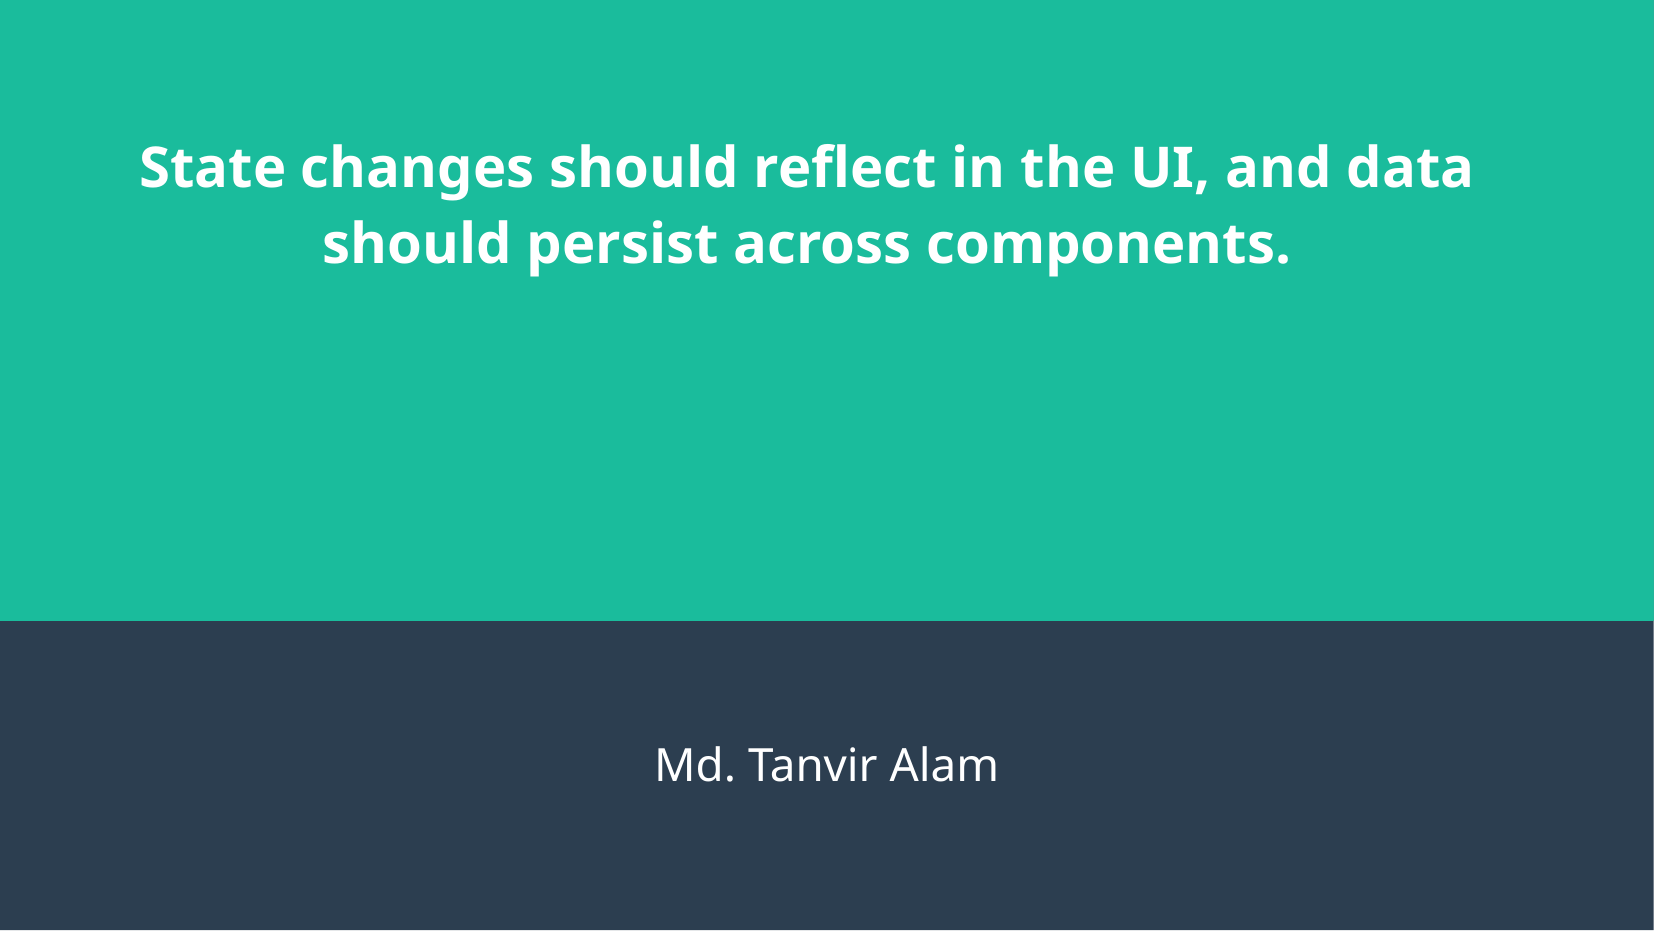

# State changes should reflect in the UI, and data should persist across components.
Md. Tanvir Alam